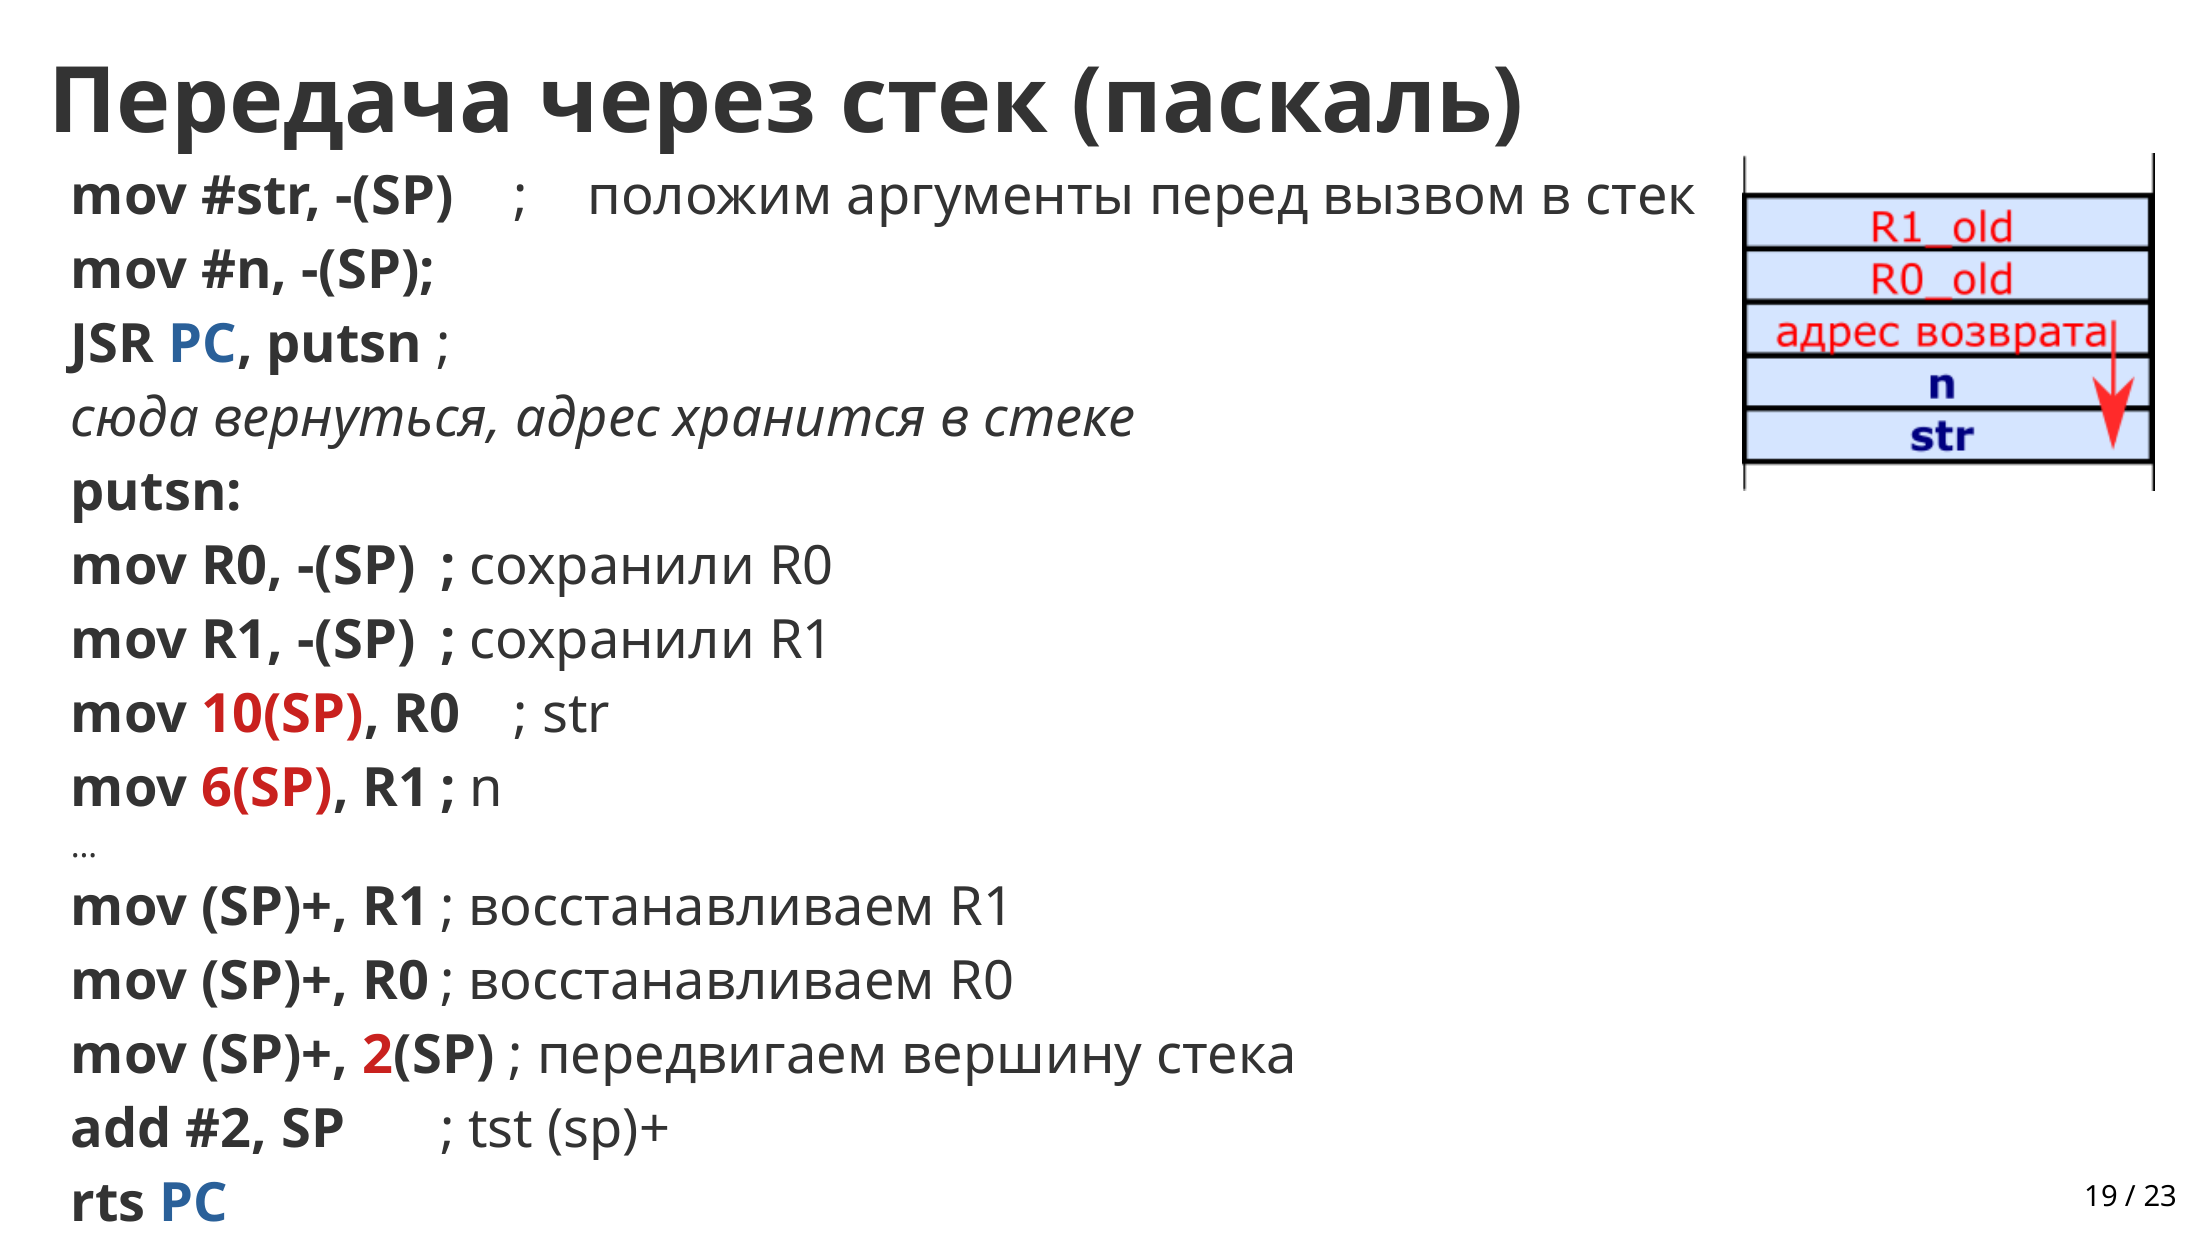

# Передача через стек (паскаль)
mov #str, -(SP)	; 	положим аргументы перед вызвом в стек
mov #n, -(SP);
JSR PC, putsn ;
сюда вернуться, адрес хранится в стеке
putsn:
mov R0, -(SP)	; сохранили R0
mov R1, -(SP)	; сохранили R1
mov 10(SP), R0	; str
mov 6(SP), R1	; n
…
mov (SP)+, R1	; восстанавливаем R1
mov (SP)+, R0	; восстанавливаем R0
mov (SP)+, 2(SP) ; передвигаем вершину стека
add #2, SP		; tst (sp)+
rts PC
19